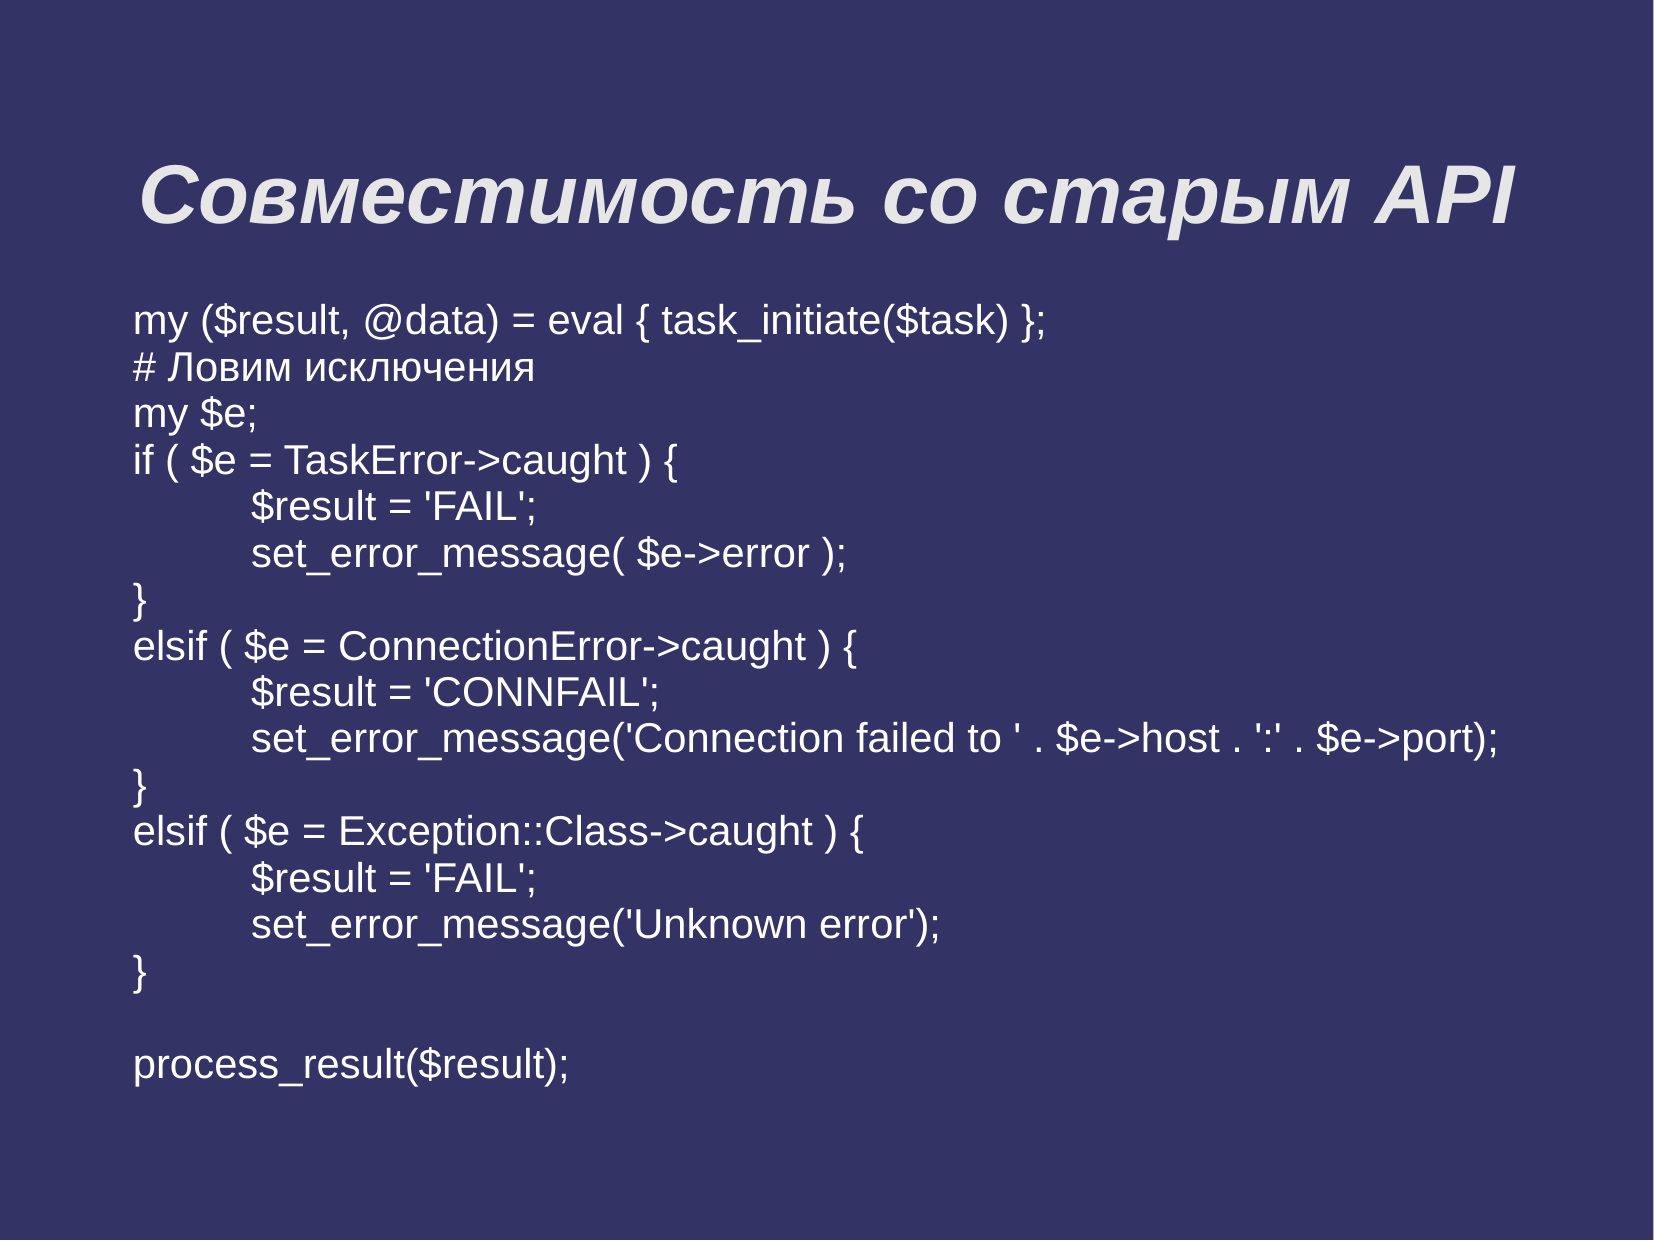

# Совместимость со старым API
my ($result, @data) = eval { task_initiate($task) };
# Ловим исключения
my $e;
if ( $e = TaskError->caught ) {
	$result = 'FAIL';
	set_error_message( $e->error );
}
elsif ( $e = ConnectionError->caught ) {
	$result = 'CONNFAIL';
	set_error_message('Connection failed to ' . $e->host . ':' . $e->port);
}
elsif ( $e = Exception::Class->caught ) {
	$result = 'FAIL';
	set_error_message('Unknown error');
}
process_result($result);